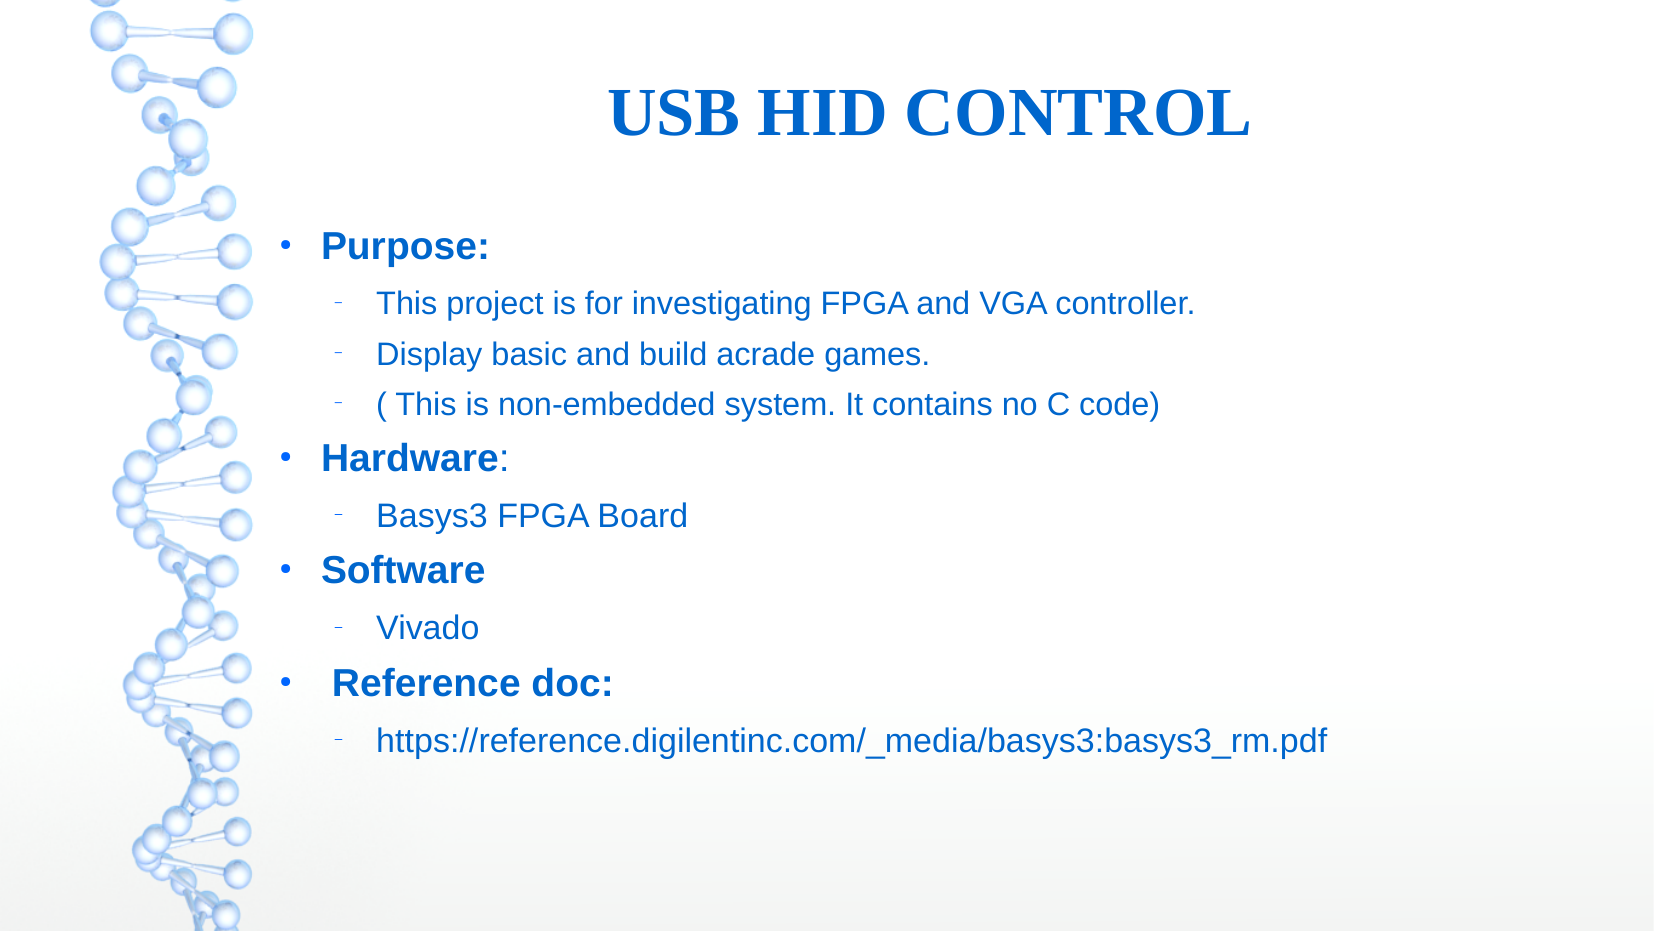

# USB HID CONTROL
Purpose:
This project is for investigating FPGA and VGA controller.
Display basic and build acrade games.
( This is non-embedded system. It contains no C code)
Hardware:
Basys3 FPGA Board
Software
Vivado
 Reference doc:
https://reference.digilentinc.com/_media/basys3:basys3_rm.pdf